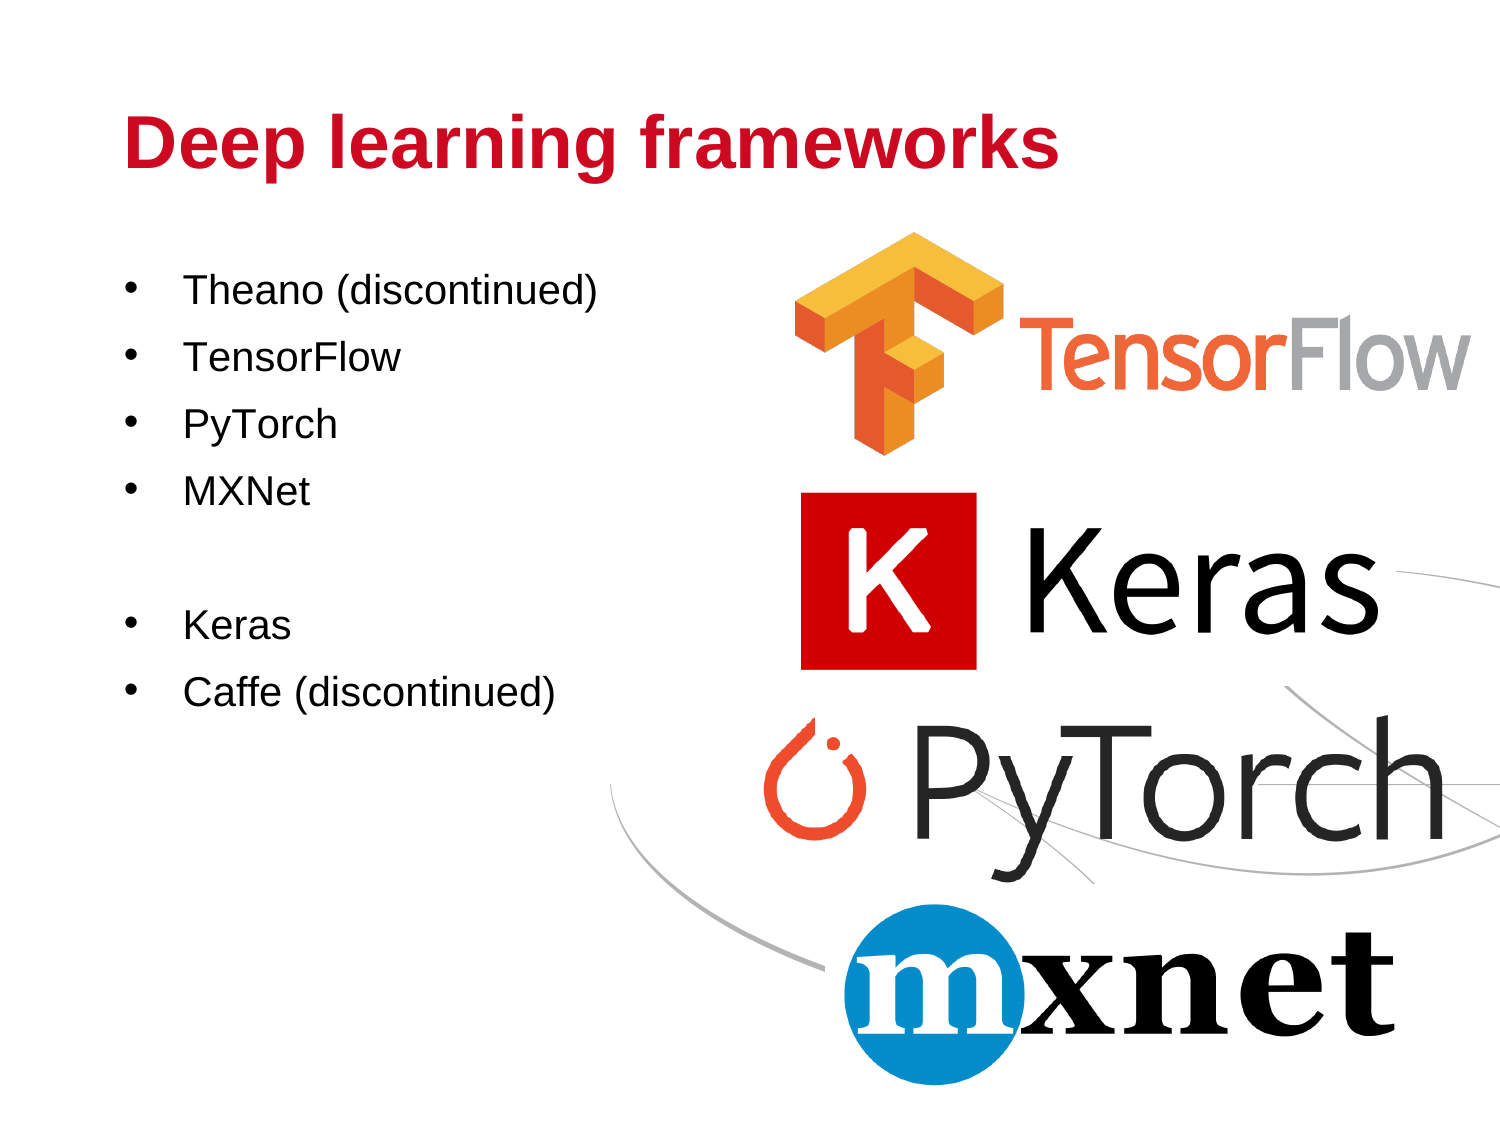

# Deep learning frameworks
Theano (discontinued)
TensorFlow
PyTorch
MXNet
Keras
Caffe (discontinued)